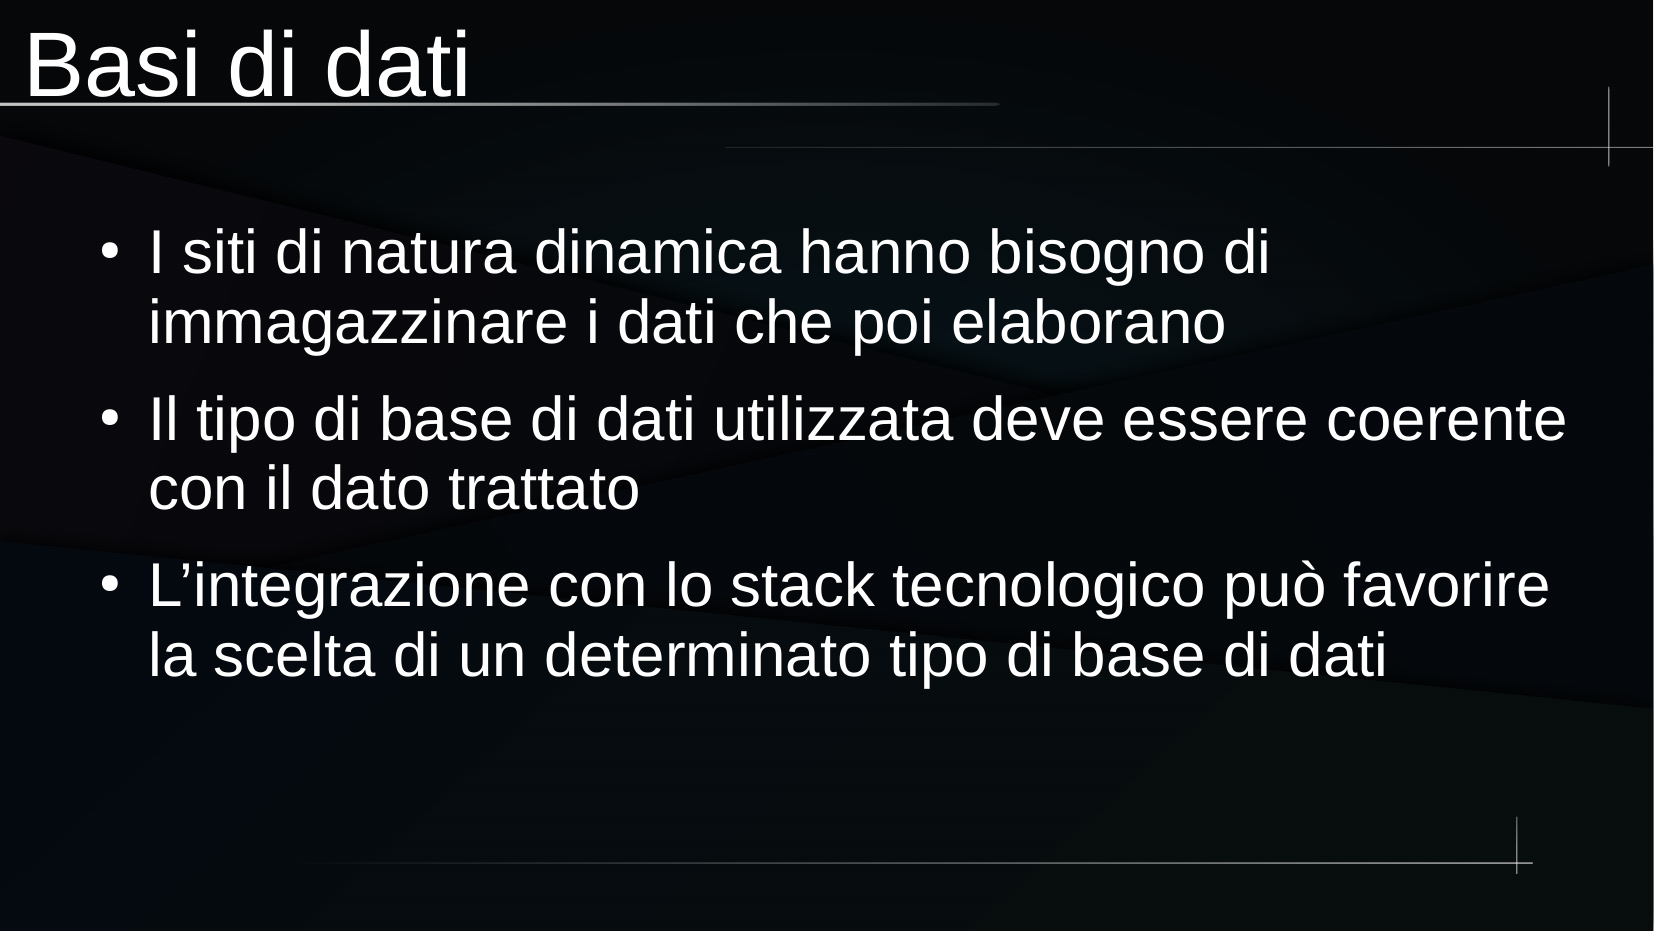

# Basi di dati
I siti di natura dinamica hanno bisogno di immagazzinare i dati che poi elaborano
Il tipo di base di dati utilizzata deve essere coerente con il dato trattato
L’integrazione con lo stack tecnologico può favorire la scelta di un determinato tipo di base di dati